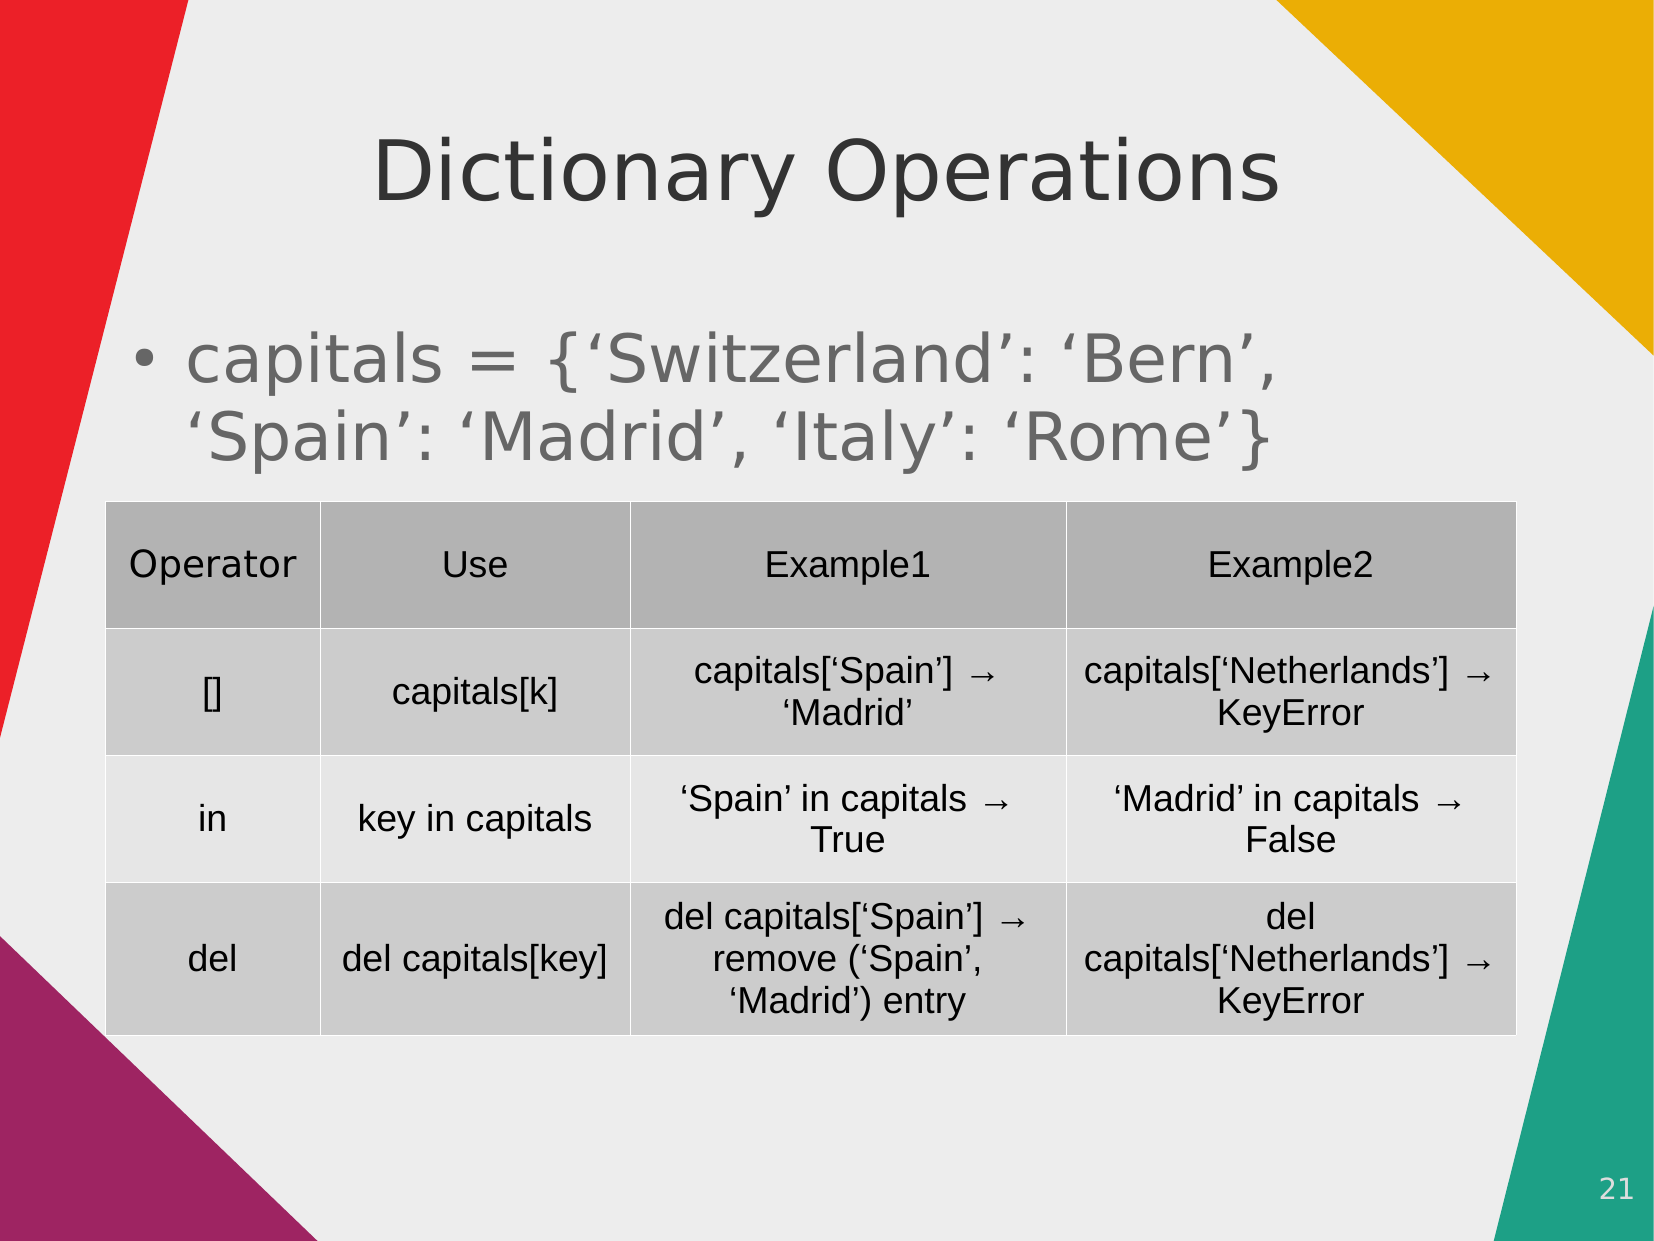

# Dictionary Operations
capitals = {‘Switzerland’: ‘Bern’, ‘Spain’: ‘Madrid’, ‘Italy’: ‘Rome’}
| Operator | Use | Example1 | Example2 |
| --- | --- | --- | --- |
| [] | capitals[k] | capitals[‘Spain’] → ‘Madrid’ | capitals[‘Netherlands’] → KeyError |
| in | key in capitals | ‘Spain’ in capitals → True | ‘Madrid’ in capitals → False |
| del | del capitals[key] | del capitals[‘Spain’] → remove (‘Spain’, ‘Madrid’) entry | del capitals[‘Netherlands’] → KeyError |
21